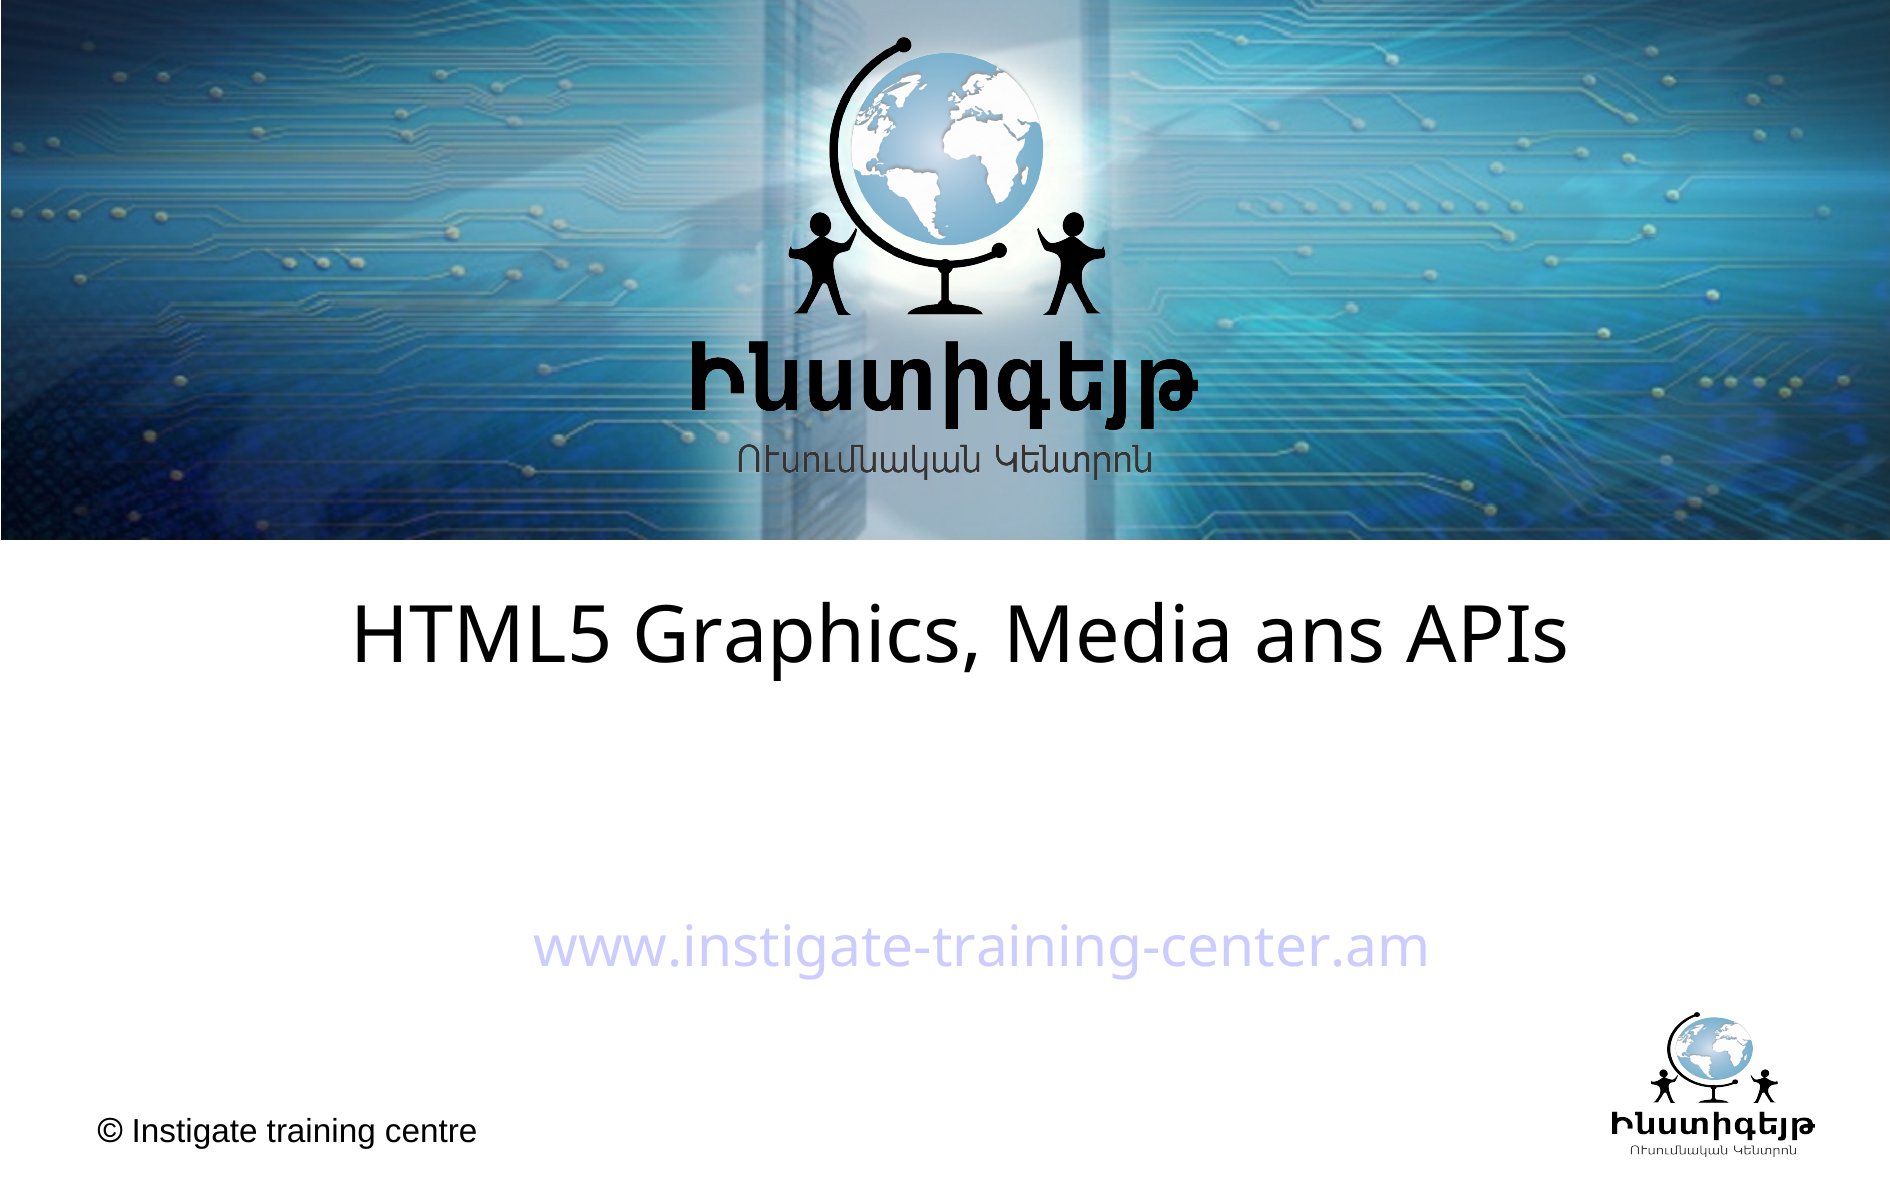

# HTML5 Graphics, Media ans APIs
www.instigate-training-center.am